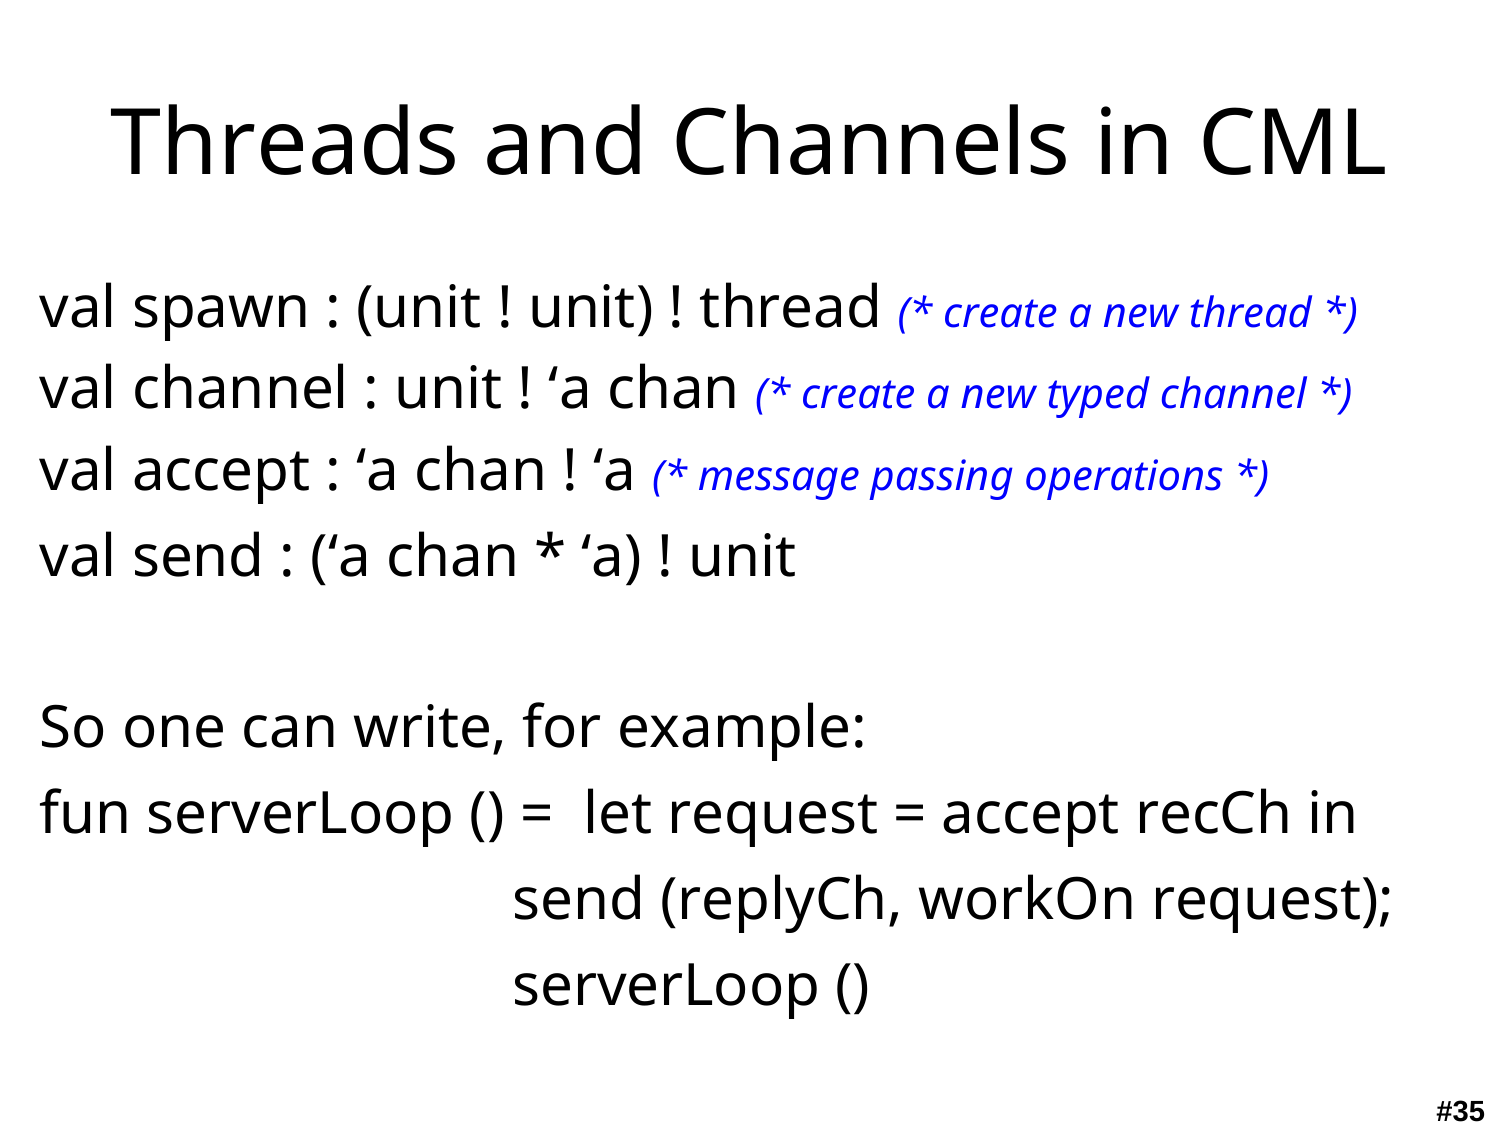

# Threads and Channels in CML
val spawn : (unit ! unit) ! thread (* create a new thread *)
val channel : unit ! ‘a chan (* create a new typed channel *)
val accept : ‘a chan ! ‘a (* message passing operations *)
val send : (‘a chan * ‘a) ! unit
So one can write, for example:
fun serverLoop () = let request = accept recCh in
 send (replyCh, workOn request);
 serverLoop ()
35